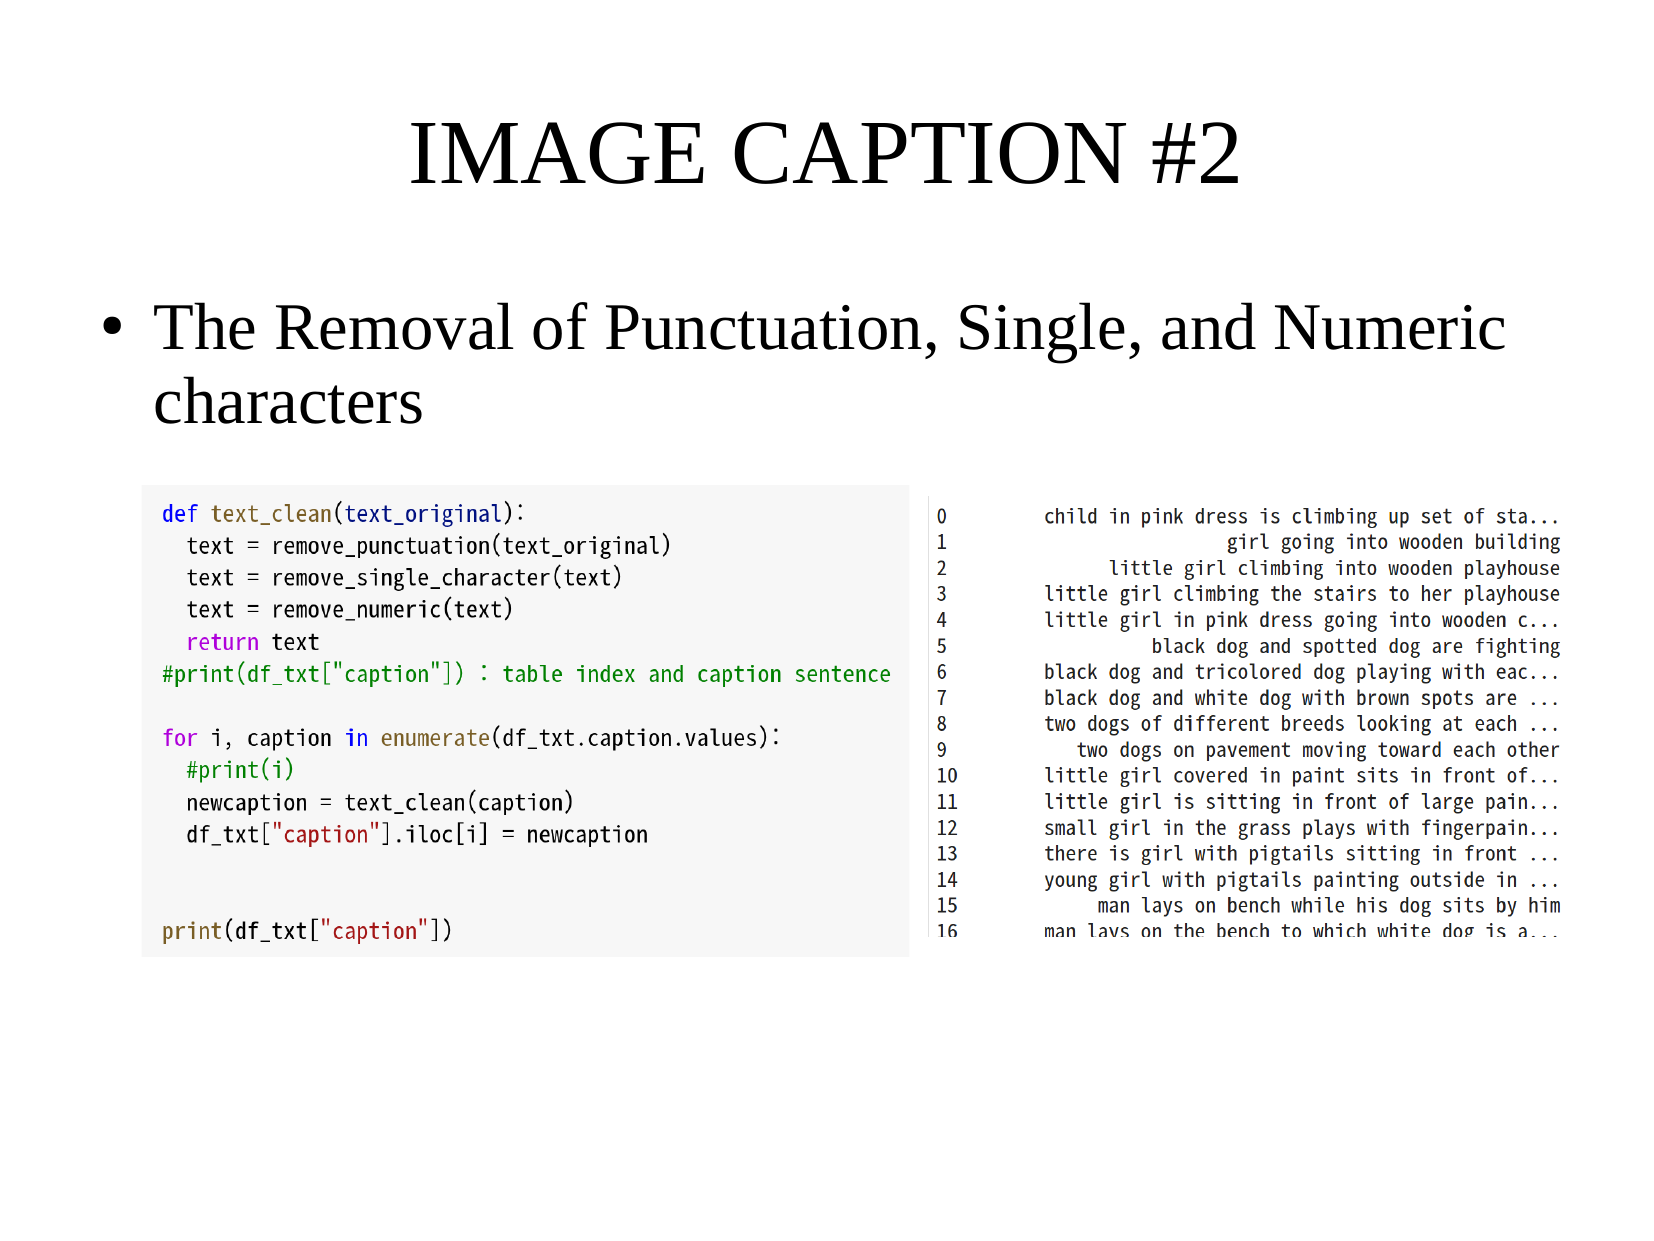

# IMAGE CAPTION #2
The Removal of Punctuation, Single, and Numeric characters